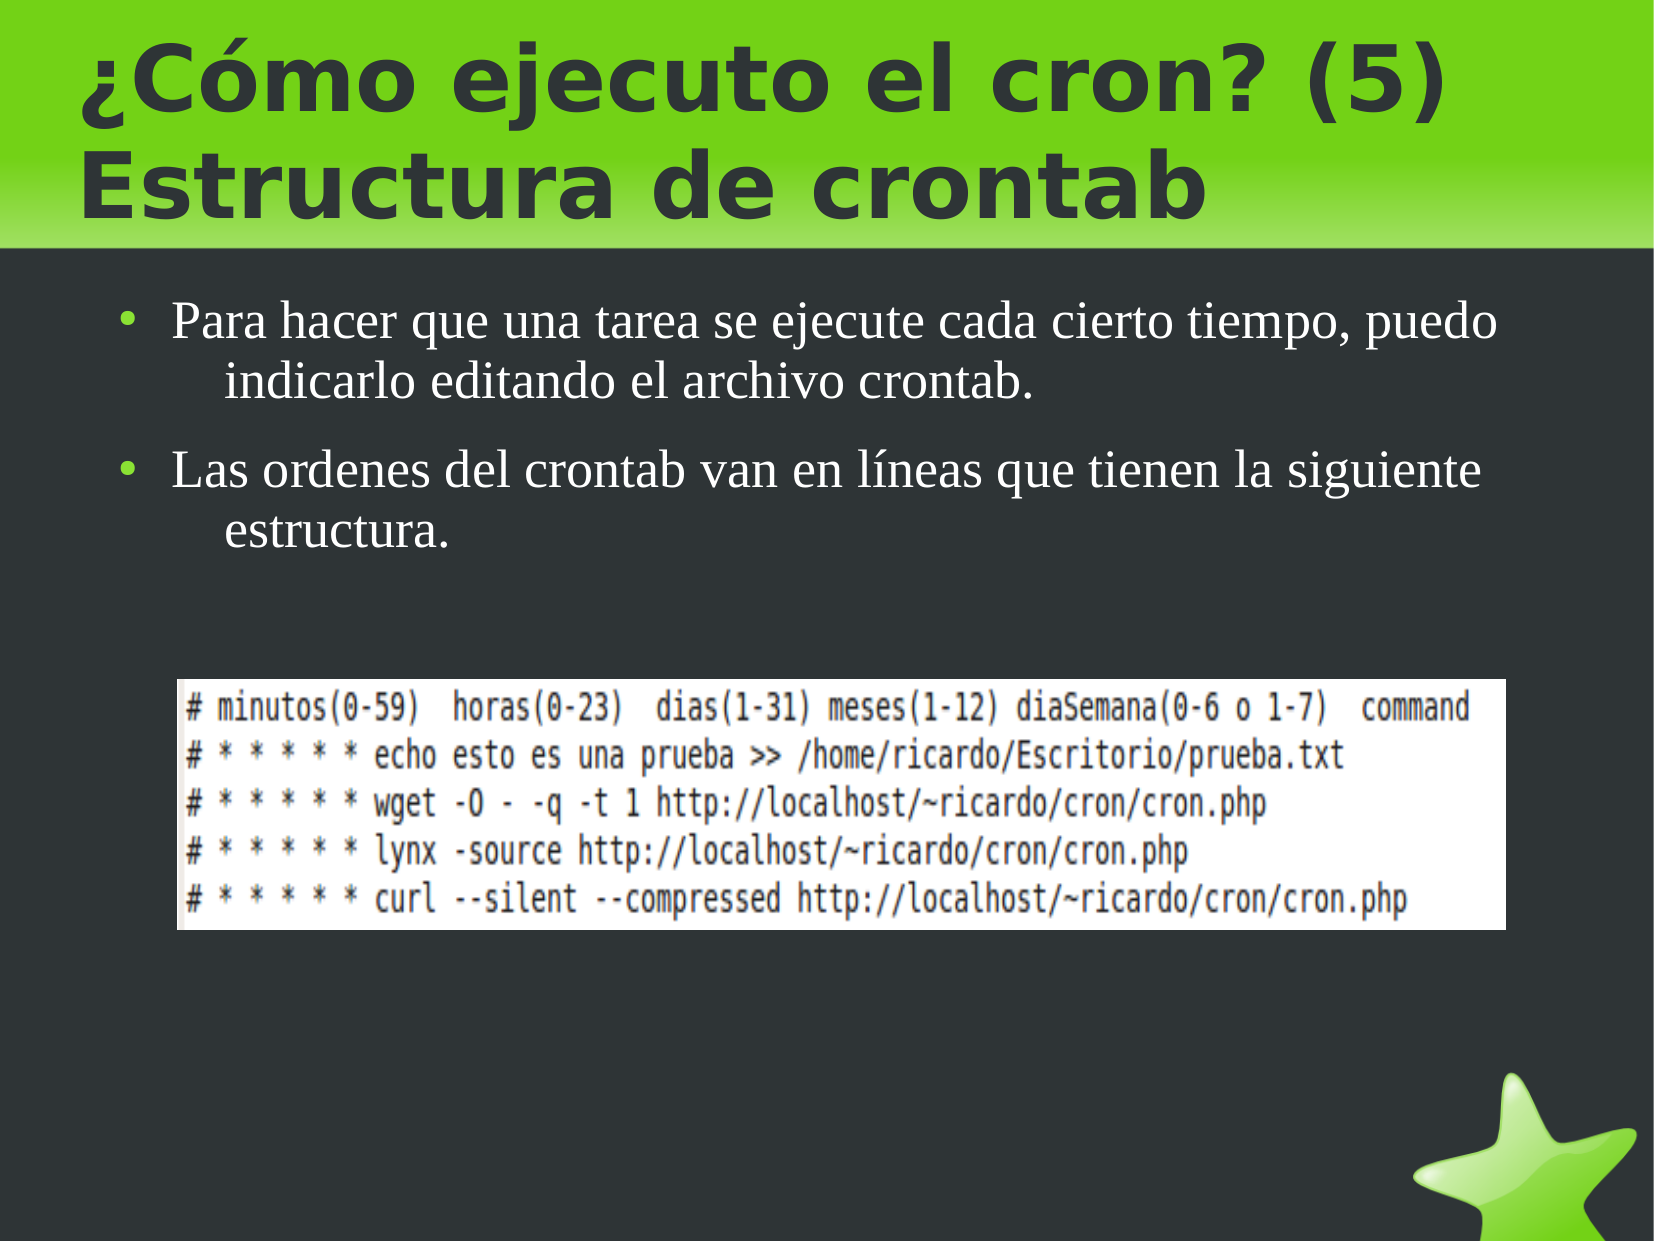

# ¿Cómo ejecuto el cron? (5) Estructura de crontab
Para hacer que una tarea se ejecute cada cierto tiempo, puedo indicarlo editando el archivo crontab.
Las ordenes del crontab van en líneas que tienen la siguiente estructura.